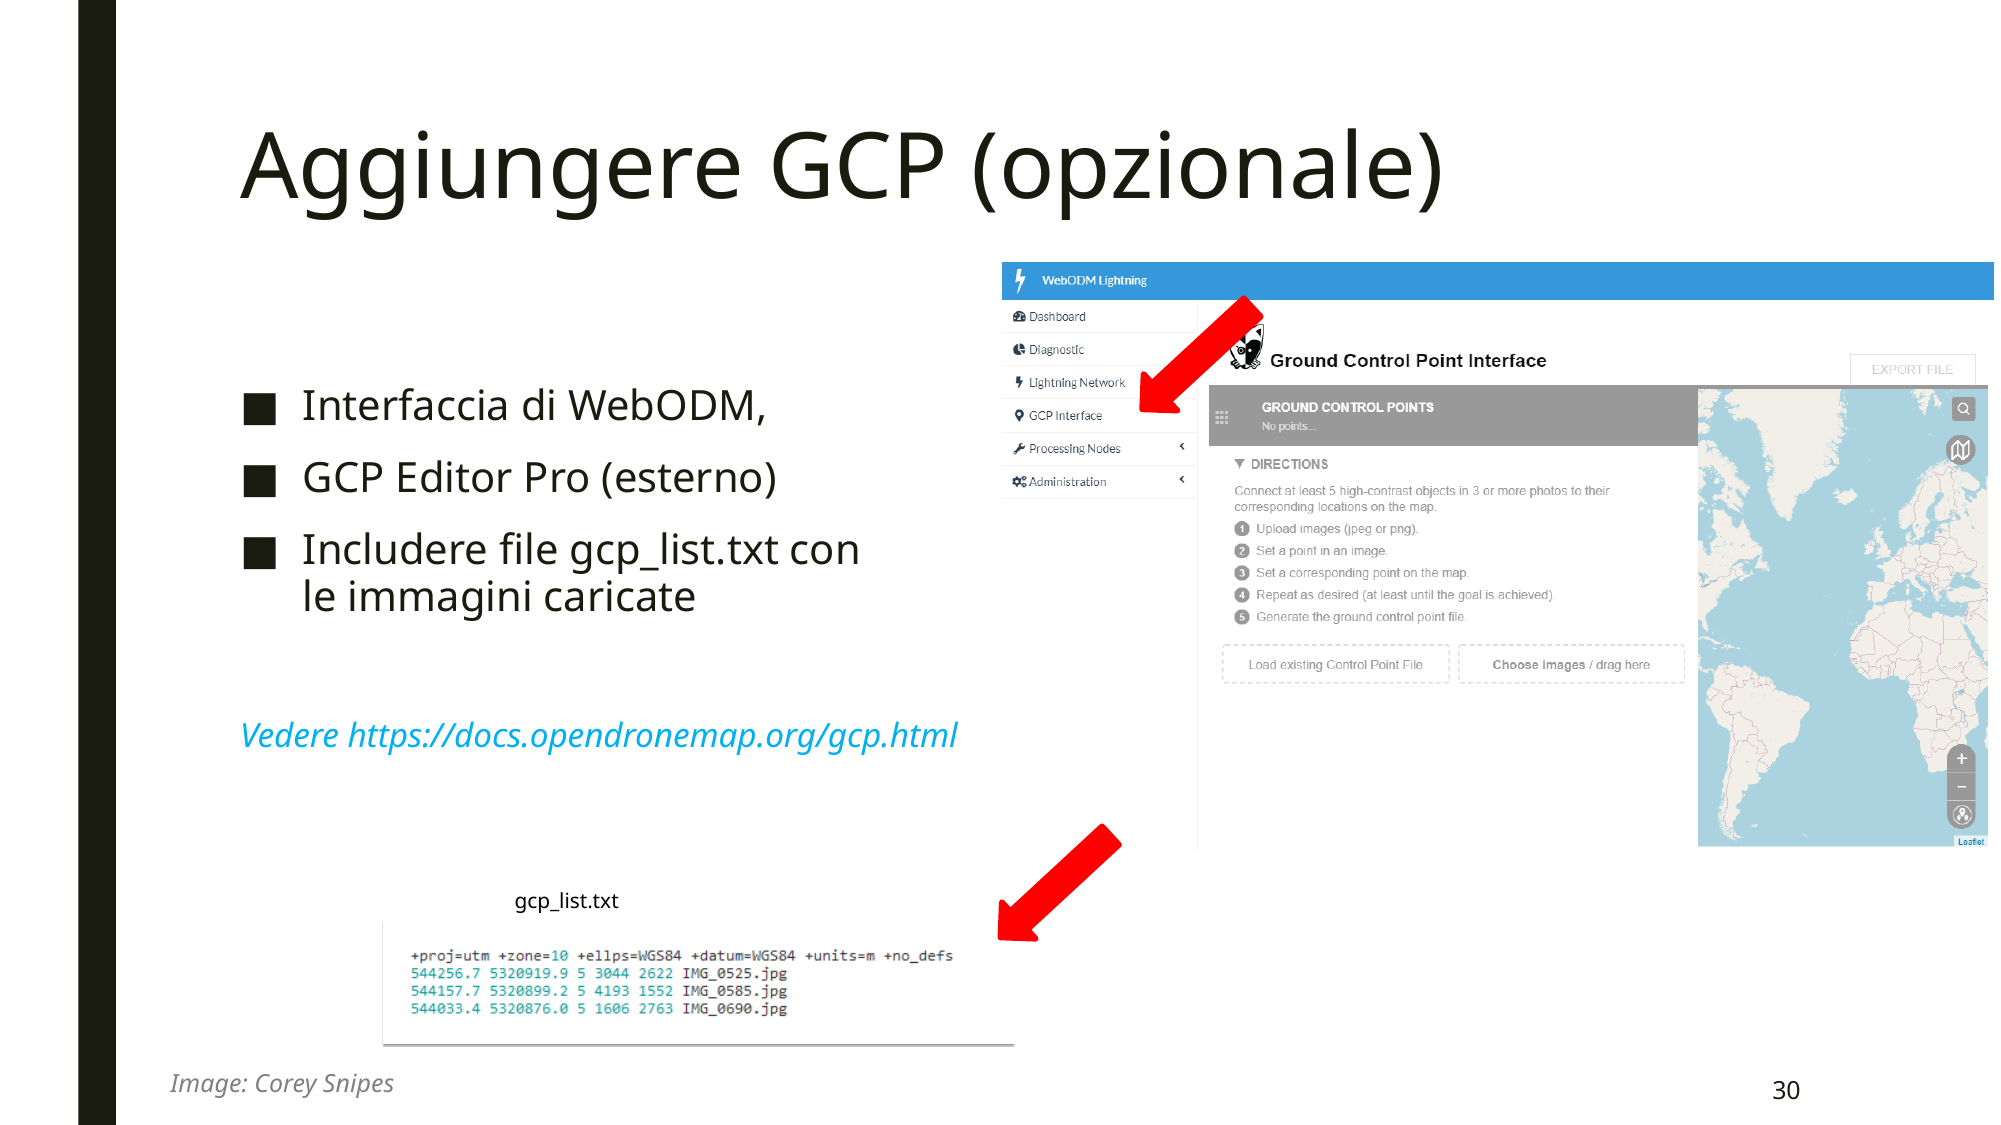

# Aggiungere GCP (opzionale)
Interfaccia di WebODM,
GCP Editor Pro (esterno)
Includere file gcp_list.txt con
le immagini caricate
Vedere https://docs.opendronemap.org/gcp.html
gcp_list.txt
Image: Corey Snipes